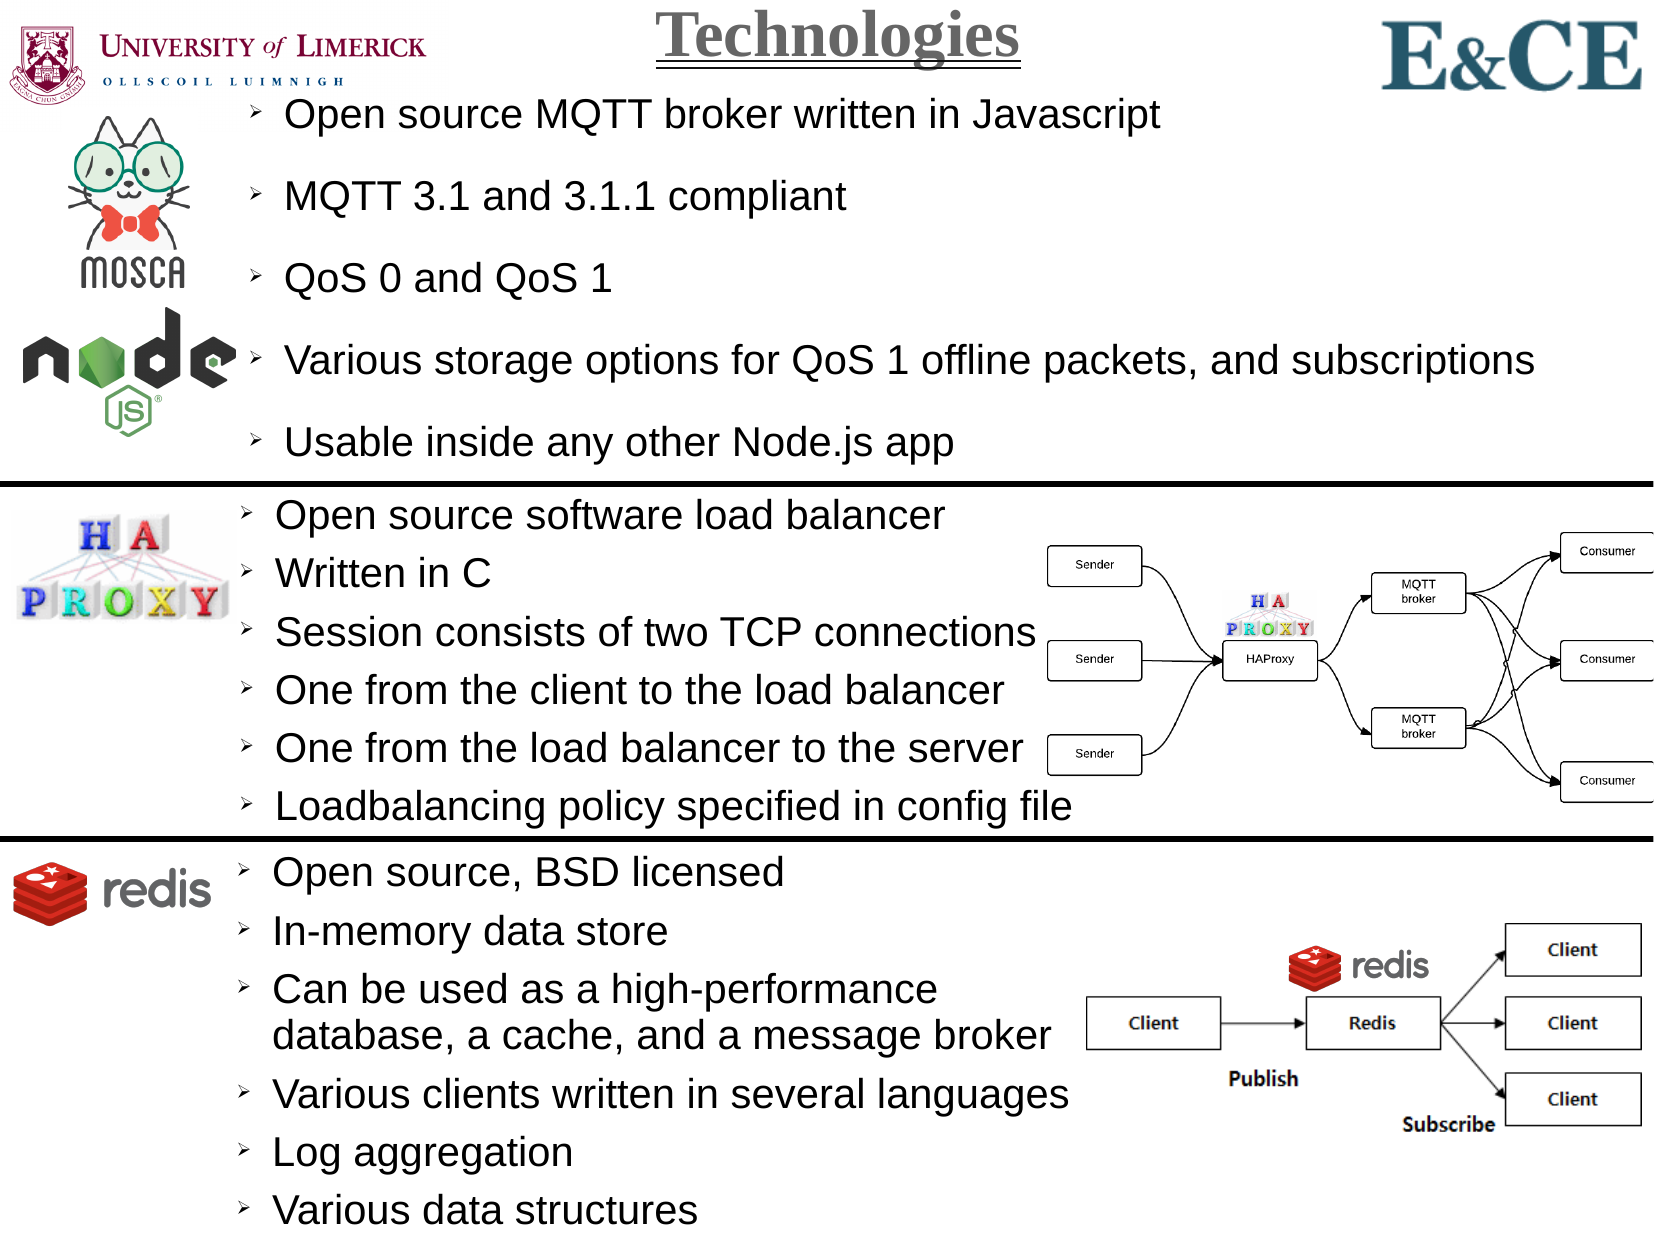

# Technologies
Open source MQTT broker written in Javascript
MQTT 3.1 and 3.1.1 compliant
QoS 0 and QoS 1
Various storage options for QoS 1 offline packets, and subscriptions
Usable inside any other Node.js app
Open source software load balancer
Written in C
Session consists of two TCP connections
One from the client to the load balancer
One from the load balancer to the server
Loadbalancing policy specified in config file
Open source, BSD licensed
In-memory data store
Can be used as a high-performance database, a cache, and a message broker
Various clients written in several languages
Log aggregation
Various data structures